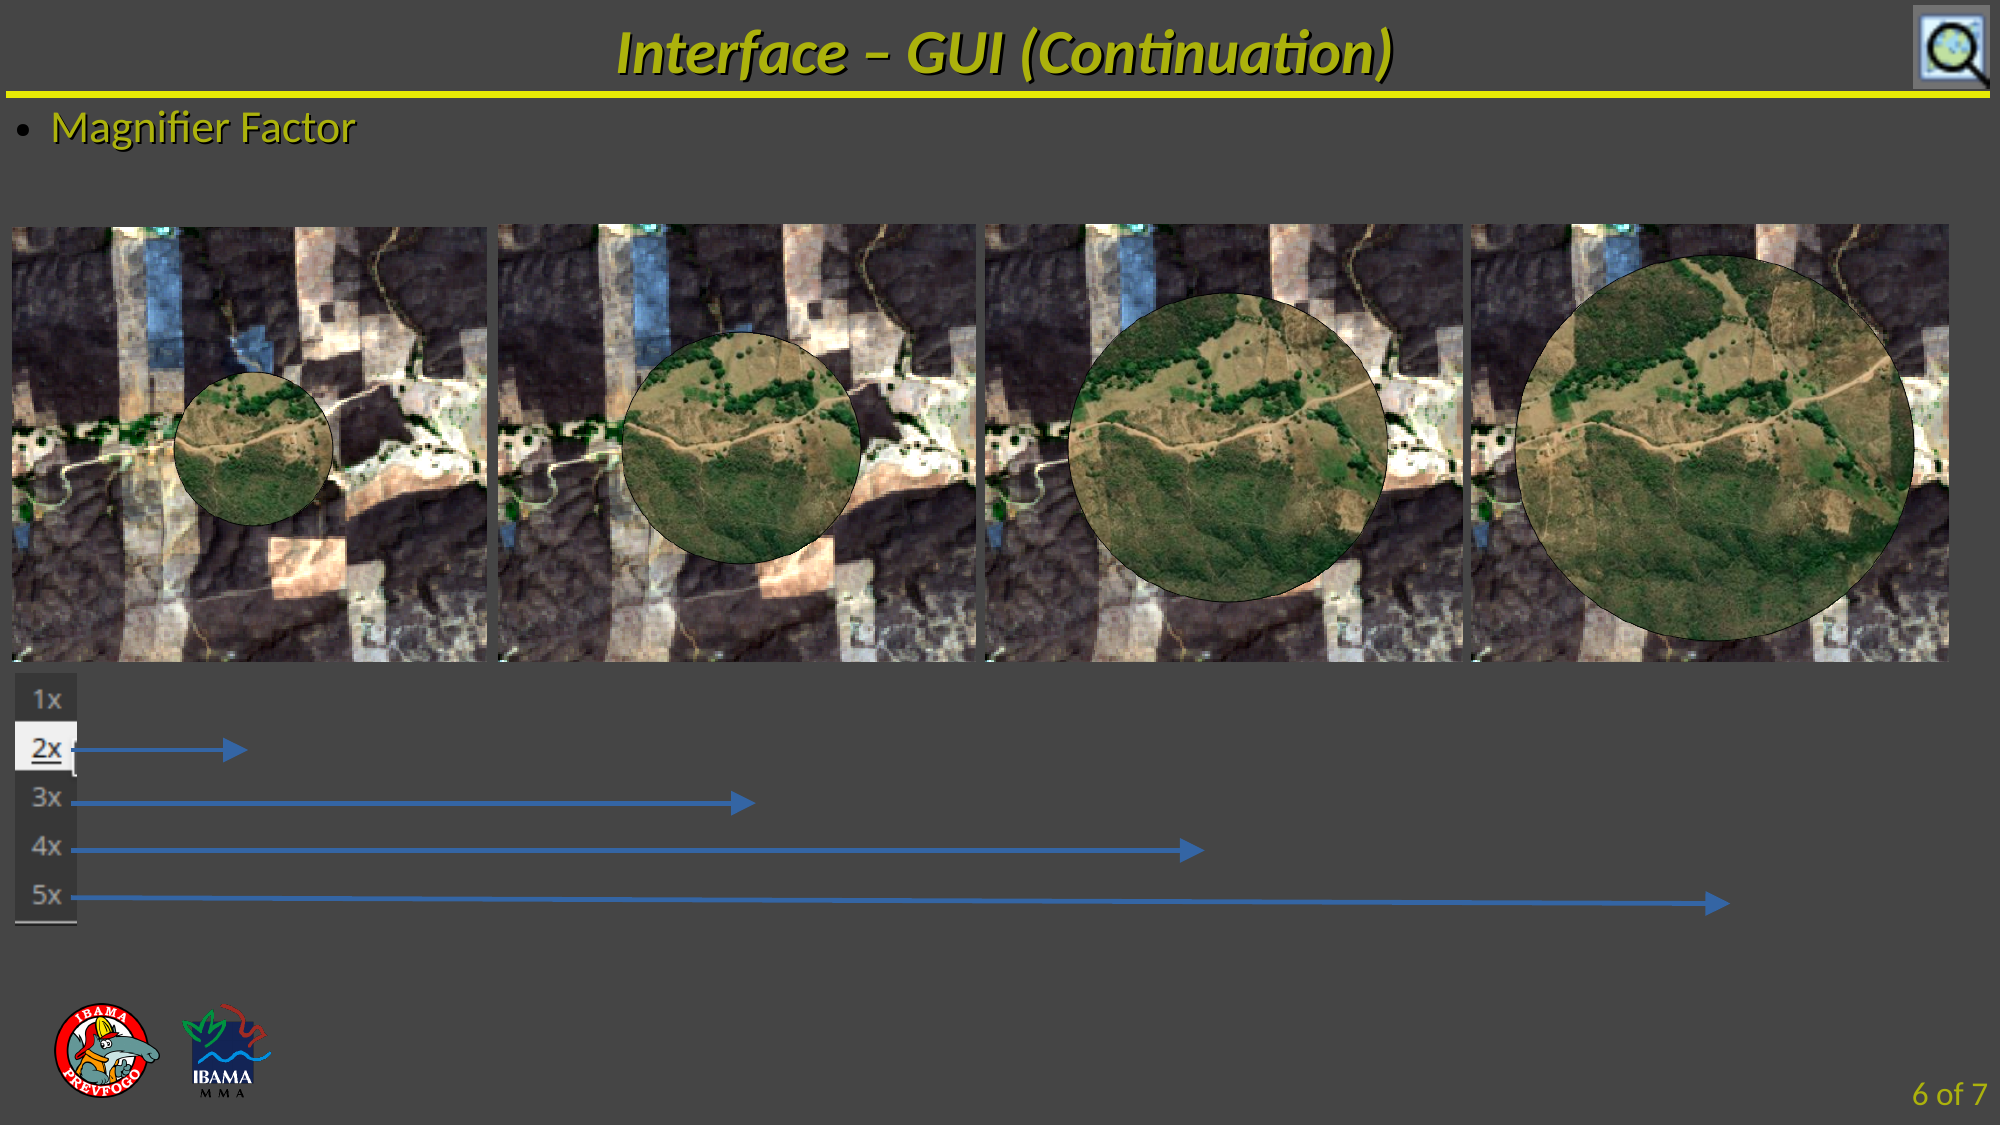

# Interface – GUI (Continuation)
Magnifier Factor
 of 7